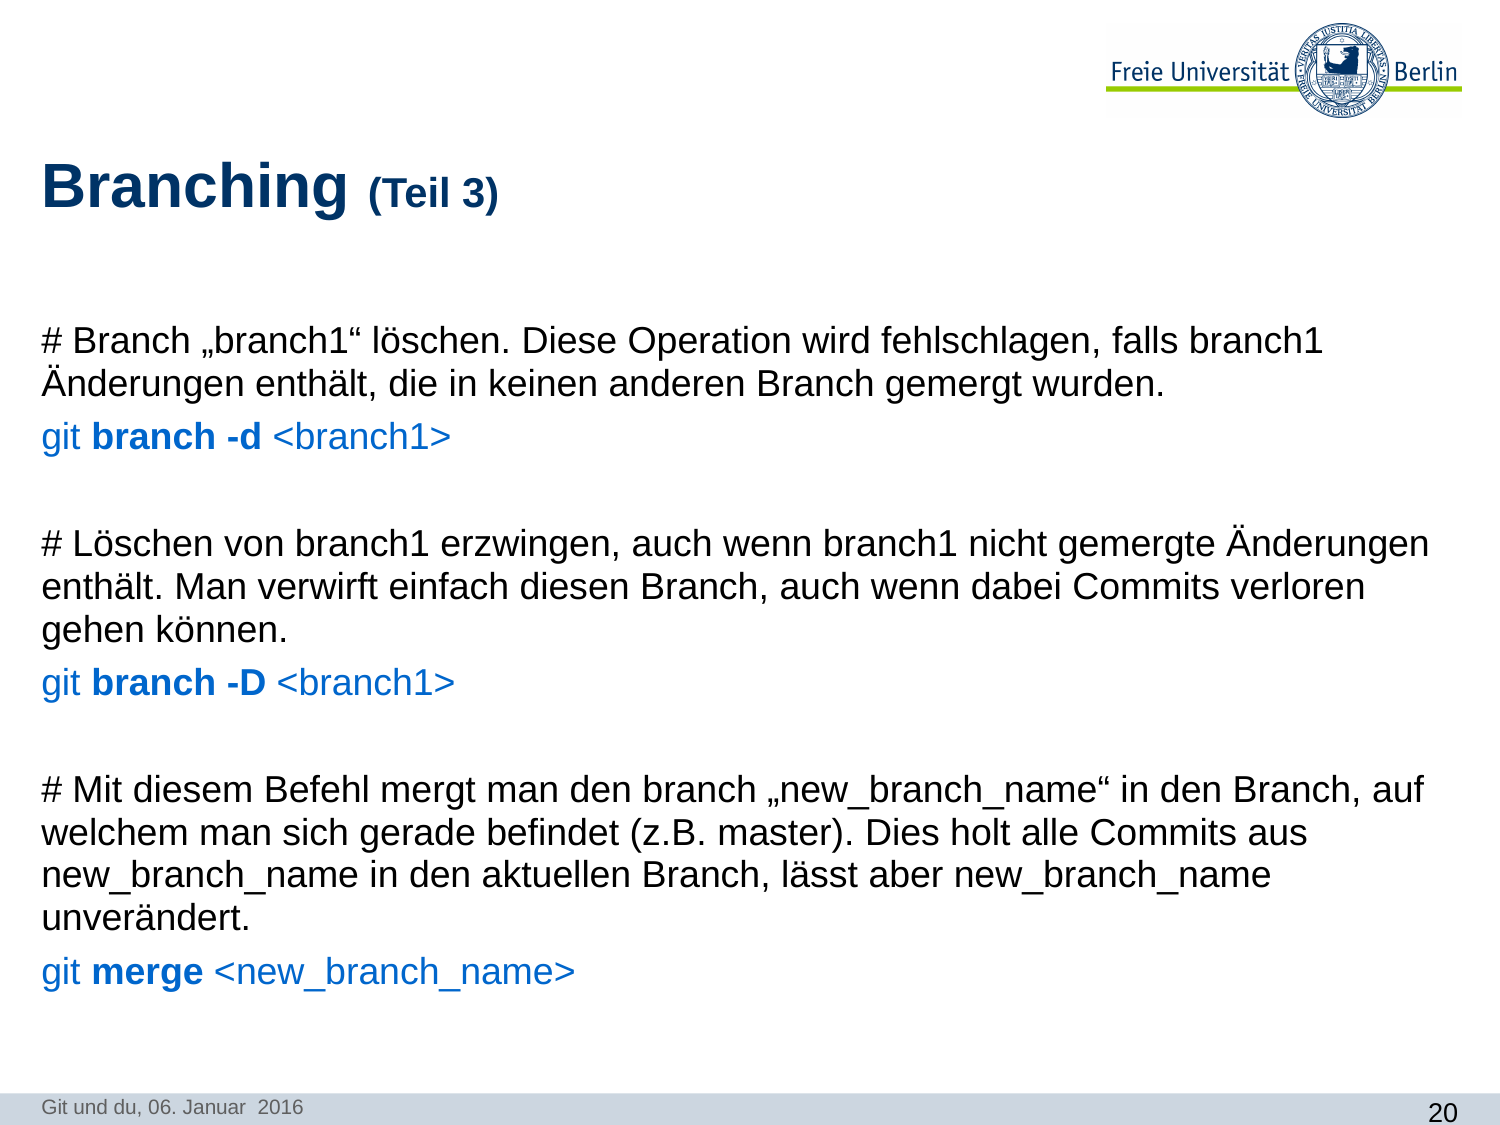

# Branching (Teil 3)
# Branch „branch1“ löschen. Diese Operation wird fehlschlagen, falls branch1 Änderungen enthält, die in keinen anderen Branch gemergt wurden.
git branch -d <branch1>
# Löschen von branch1 erzwingen, auch wenn branch1 nicht gemergte Änderungen enthält. Man verwirft einfach diesen Branch, auch wenn dabei Commits verloren gehen können.
git branch -D <branch1>
# Mit diesem Befehl mergt man den branch „new_branch_name“ in den Branch, auf welchem man sich gerade befindet (z.B. master). Dies holt alle Commits aus new_branch_name in den aktuellen Branch, lässt aber new_branch_name unverändert.
git merge <new_branch_name>